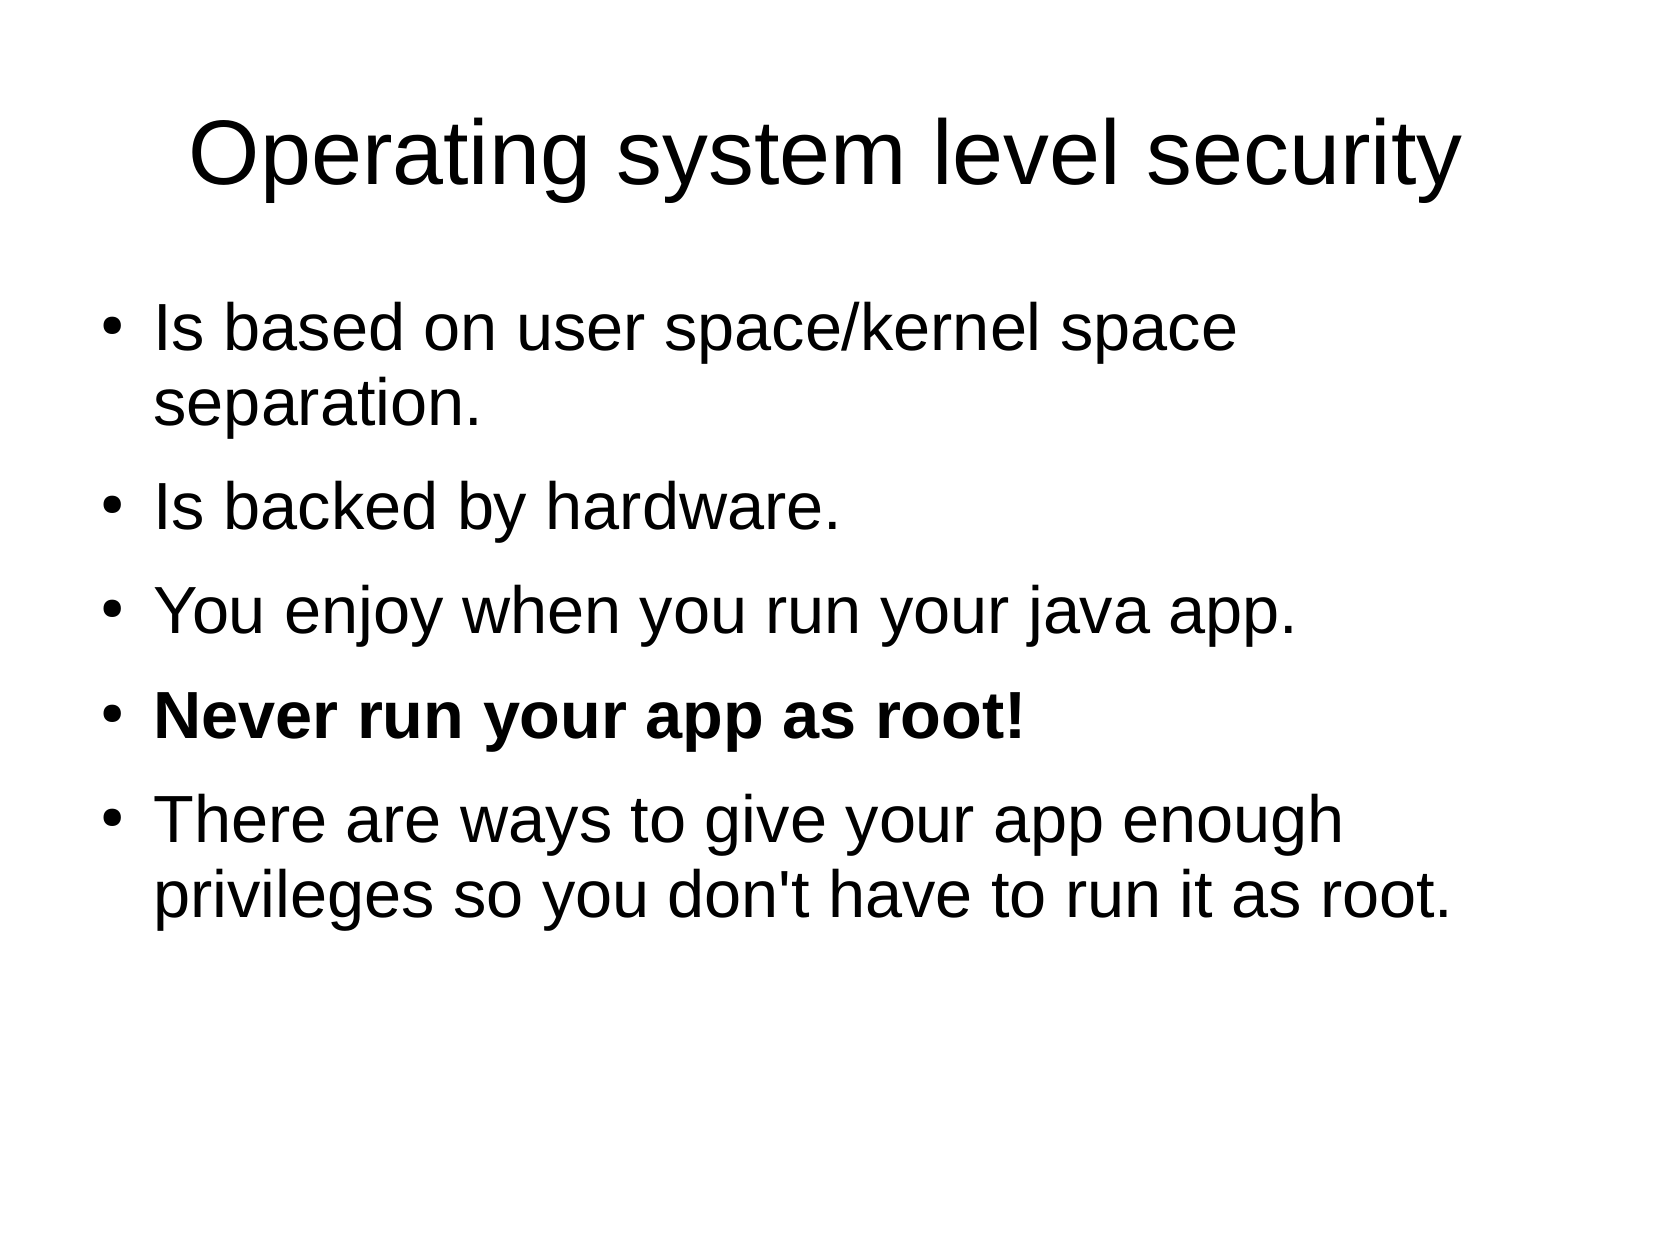

# Operating system level security
Is based on user space/kernel space separation.
Is backed by hardware.
You enjoy when you run your java app.
Never run your app as root!
There are ways to give your app enough privileges so you don't have to run it as root.